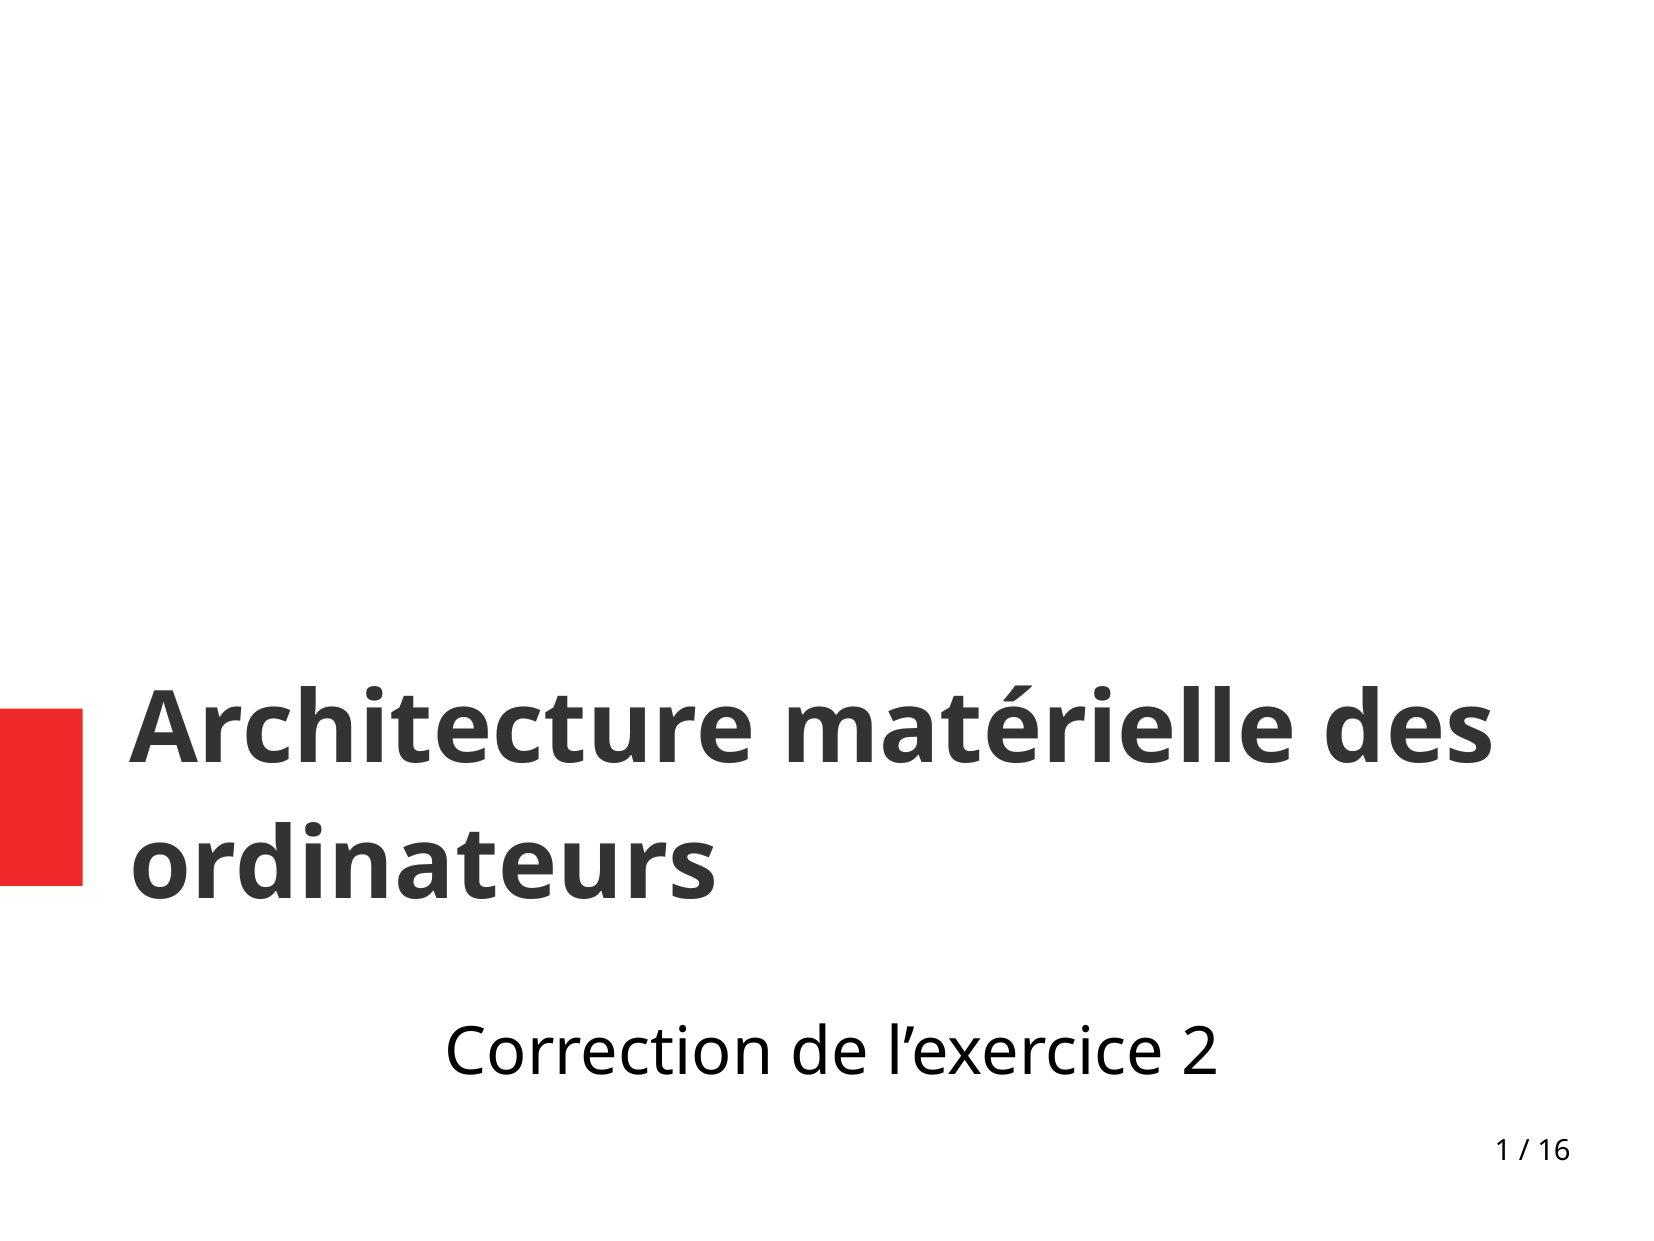

# Architecture matérielle des ordinateurs
Correction de l’exercice 2
1